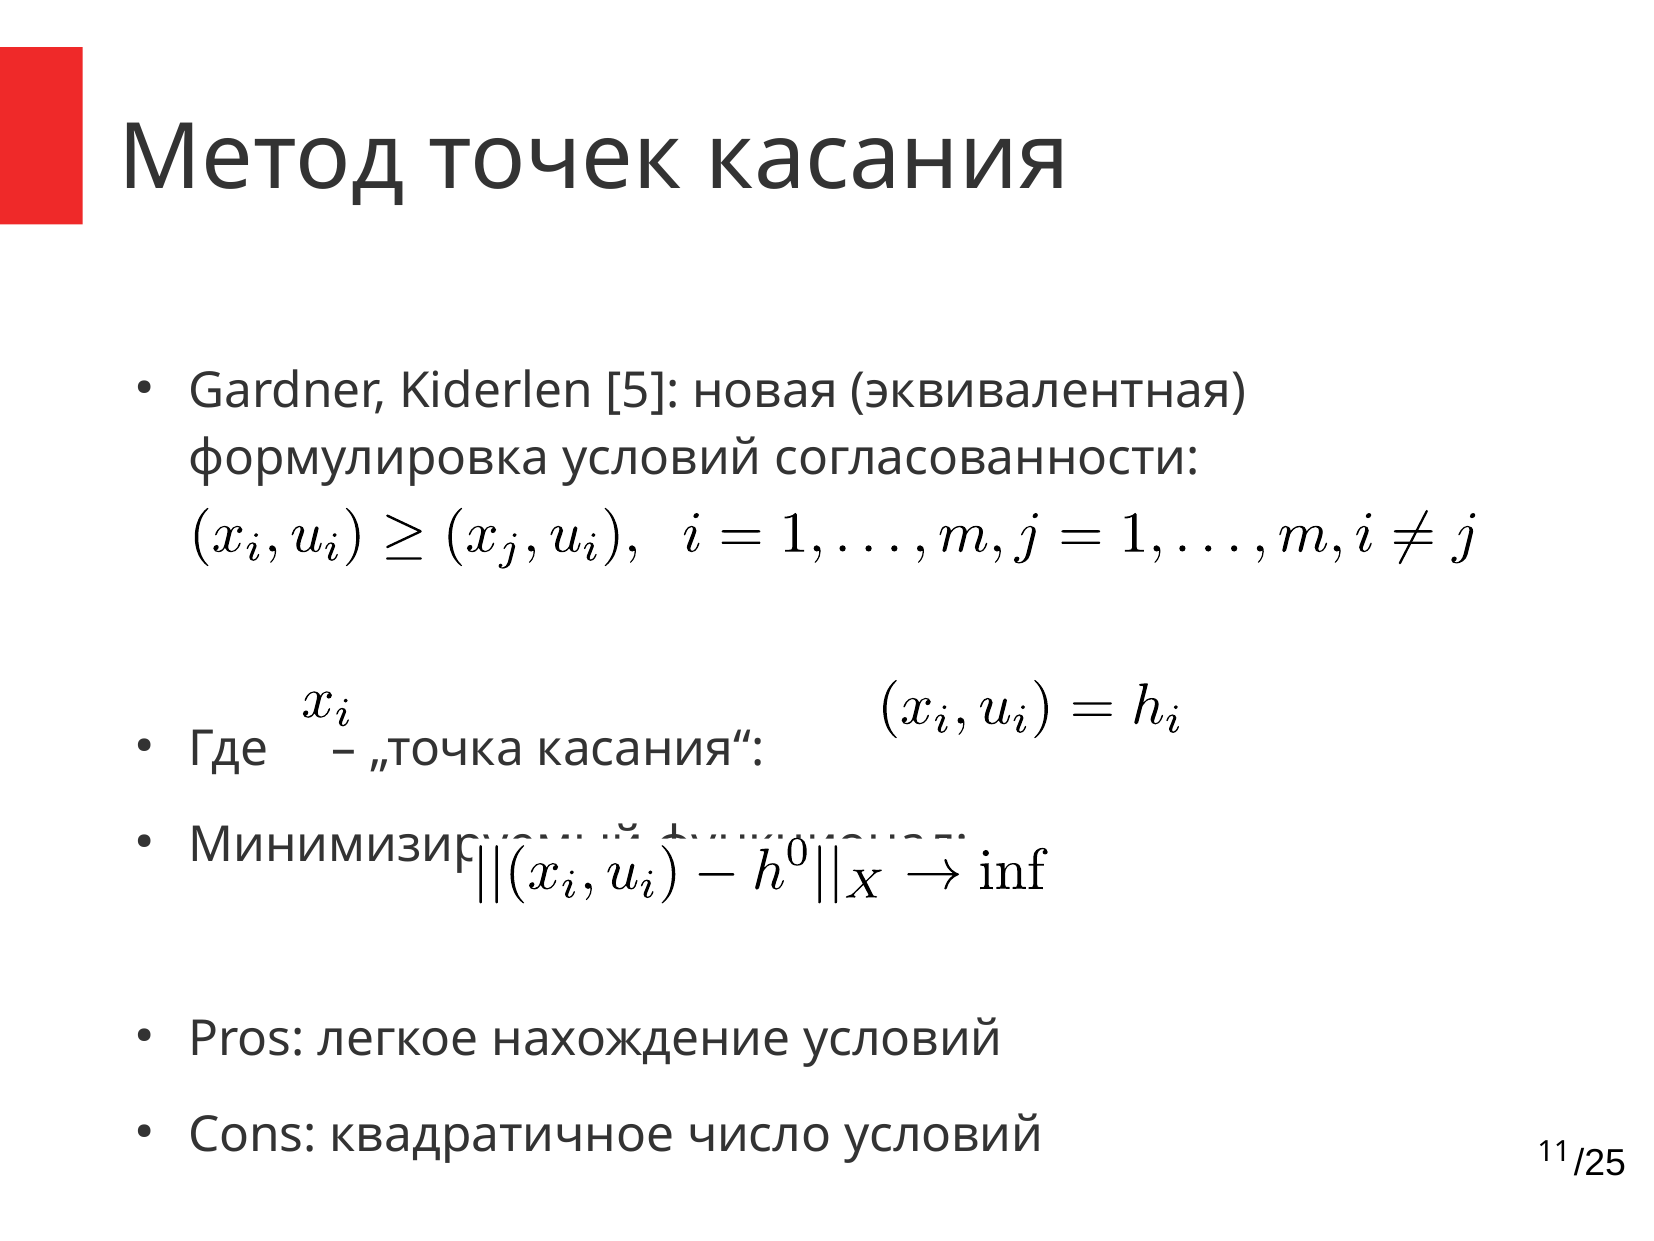

# Метод точек касания
Gardner, Kiderlen [5]: новая (эквивалентная) формулировка условий согласованности:
Где – „точка касания“:
Минимизируемый функционал:
Pros: легкое нахождение условий
Cons: квадратичное число условий
11
/25